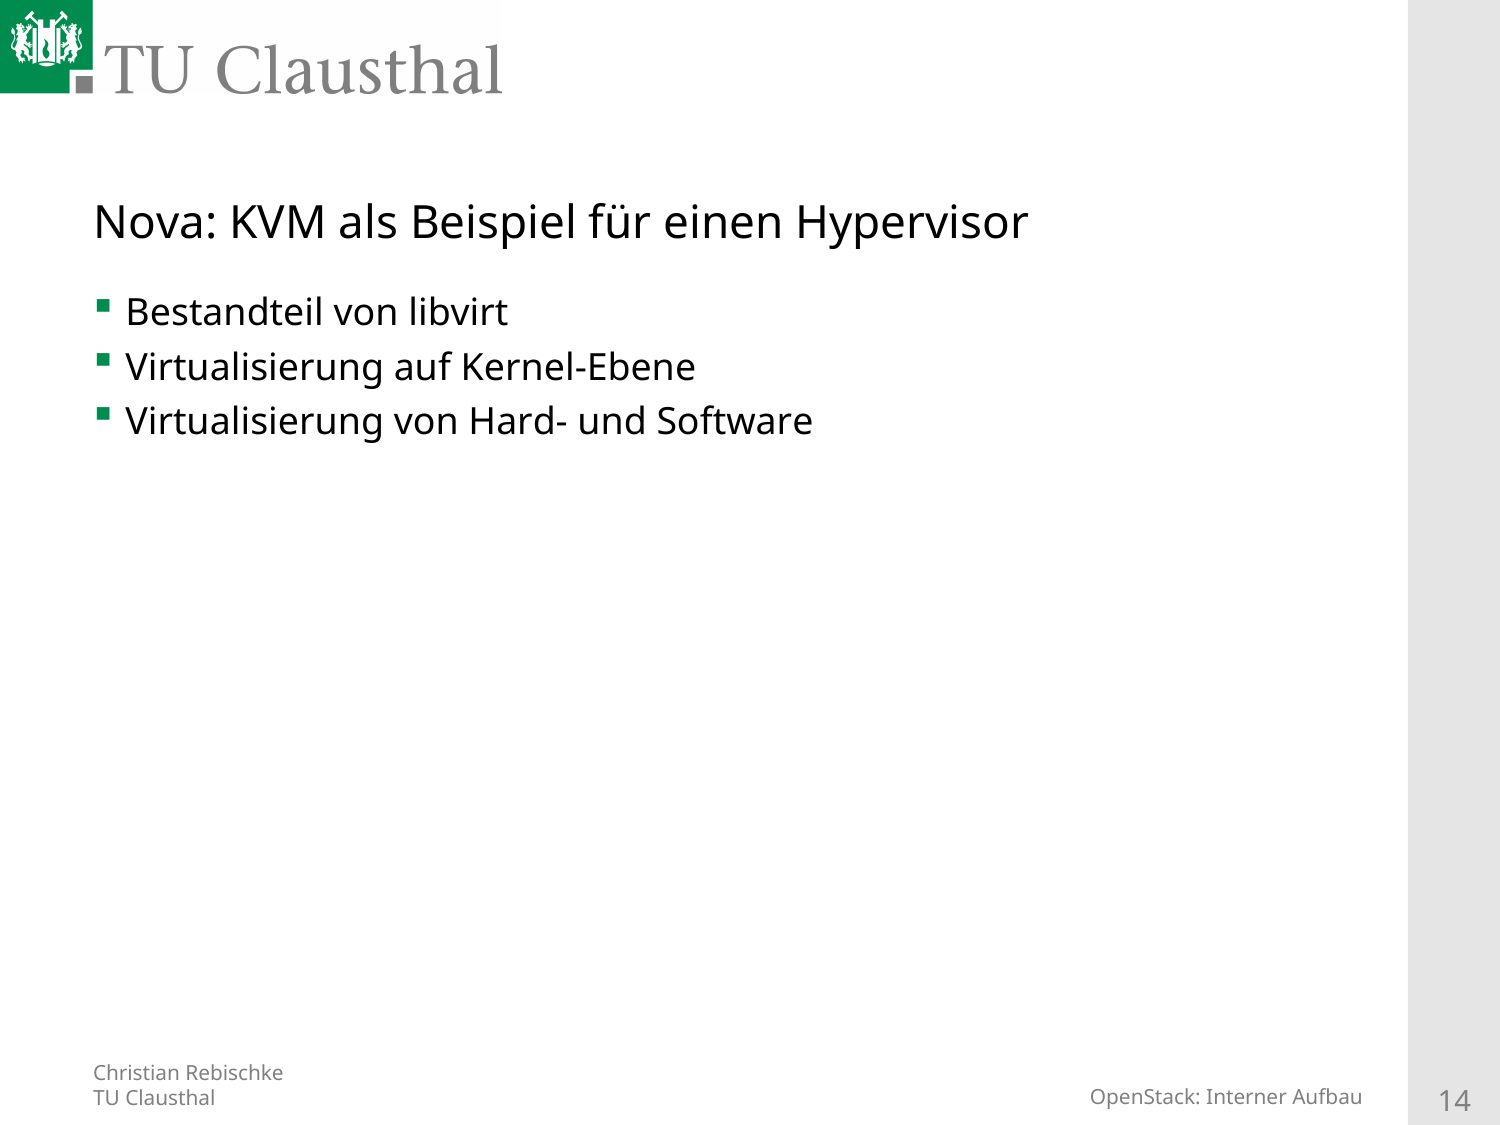

# Nova: KVM als Beispiel für einen Hypervisor
Bestandteil von libvirt
Virtualisierung auf Kernel-Ebene
Virtualisierung von Hard- und Software